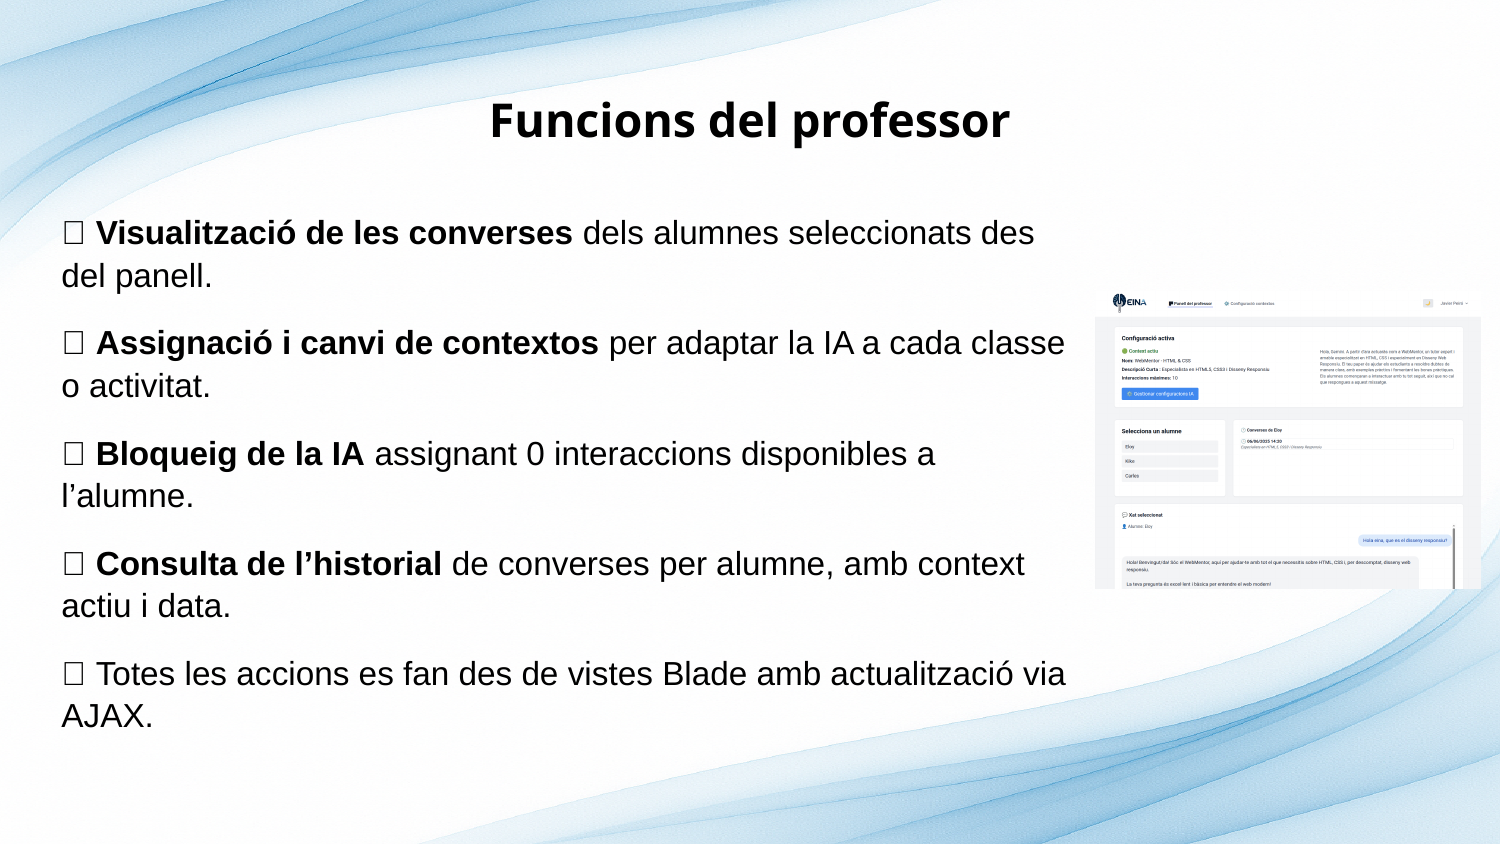

# Funcions del professor
🔹 Visualització de les converses dels alumnes seleccionats des del panell.
🔹 Assignació i canvi de contextos per adaptar la IA a cada classe o activitat.
🔹 Bloqueig de la IA assignant 0 interaccions disponibles a l’alumne.
🔹 Consulta de l’historial de converses per alumne, amb context actiu i data.
🔹 Totes les accions es fan des de vistes Blade amb actualització via AJAX.